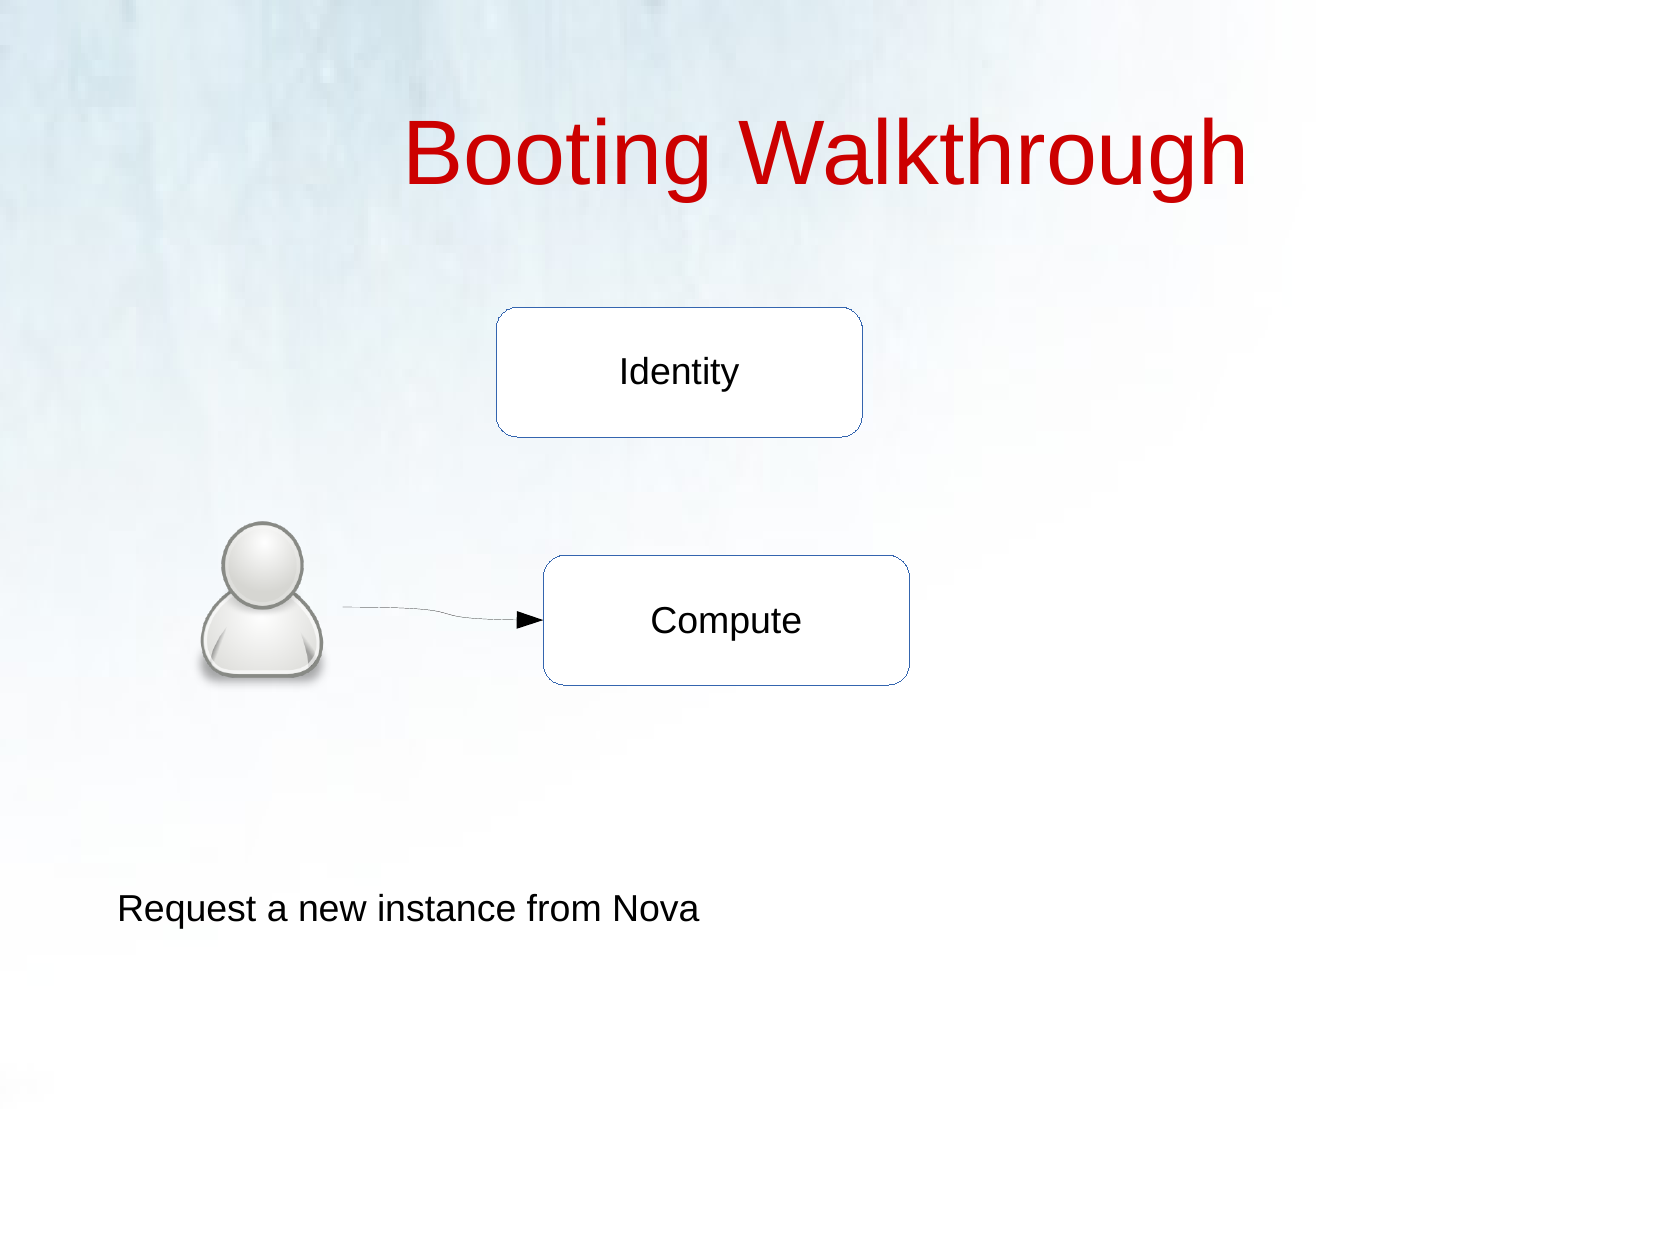

# Booting Walkthrough
Identity
Compute
Request a new instance from Nova